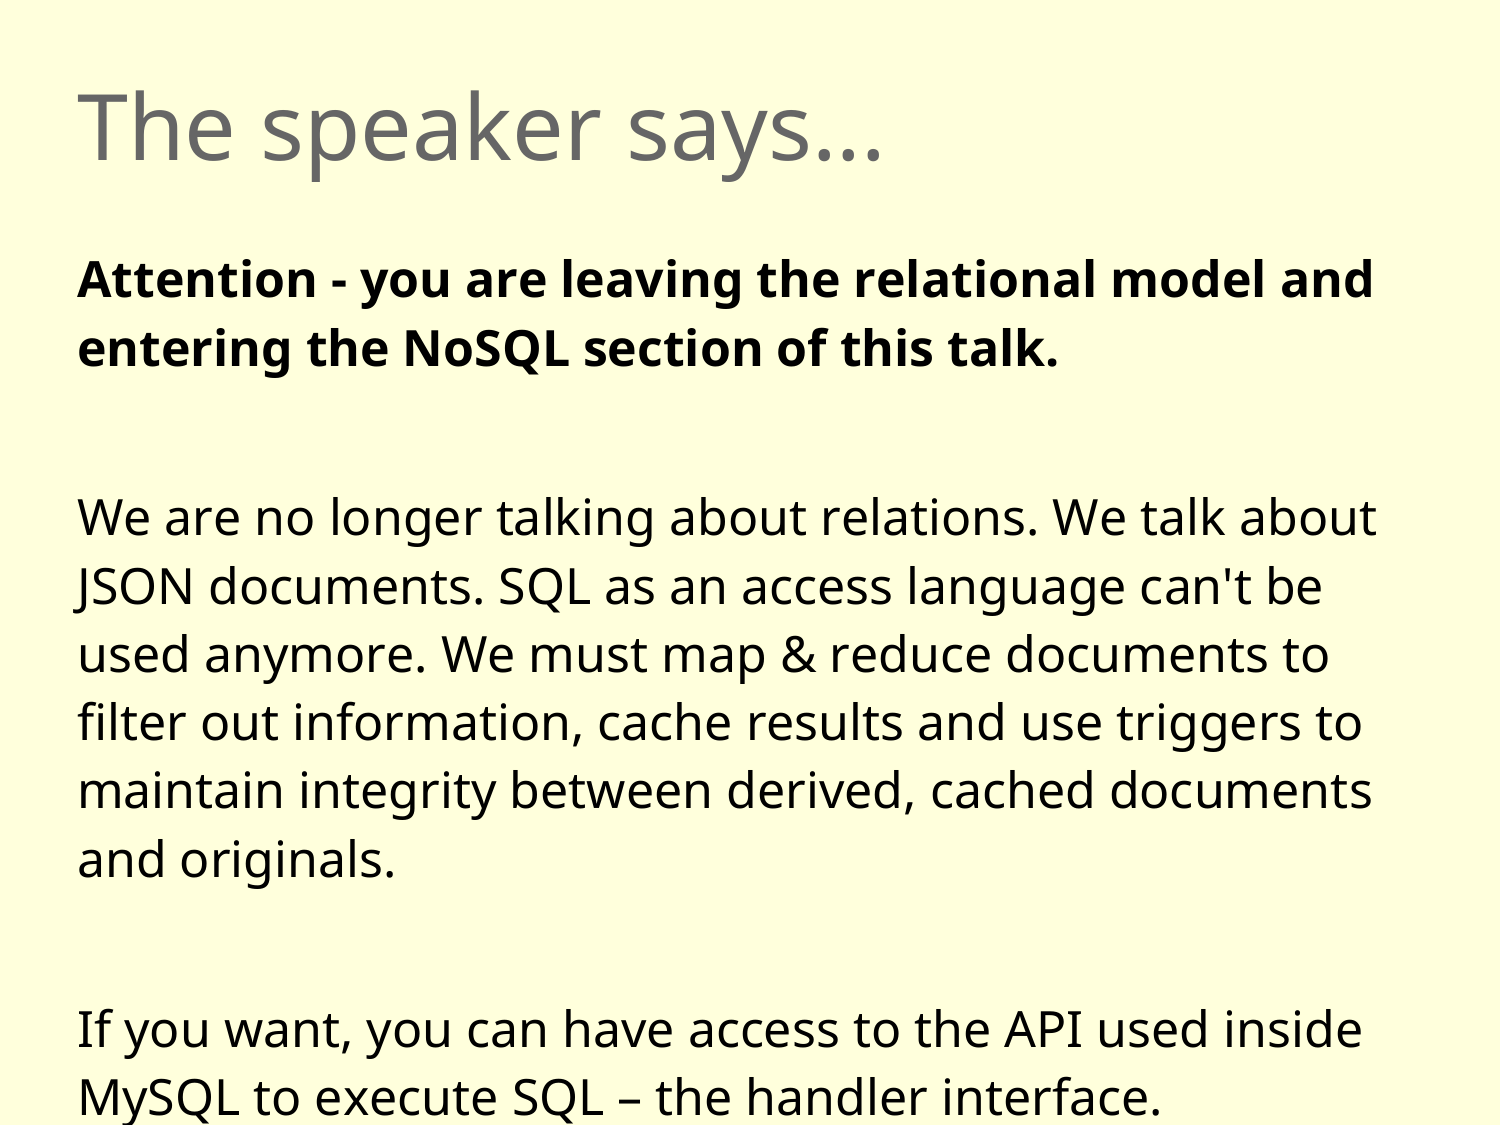

# The speaker says...
Attention - you are leaving the relational model and entering the NoSQL section of this talk.
We are no longer talking about relations. We talk about JSON documents. SQL as an access language can't be used anymore. We must map & reduce documents to filter out information, cache results and use triggers to maintain integrity between derived, cached documents and originals.
If you want, you can have access to the API used inside MySQL to execute SQL – the handler interface.